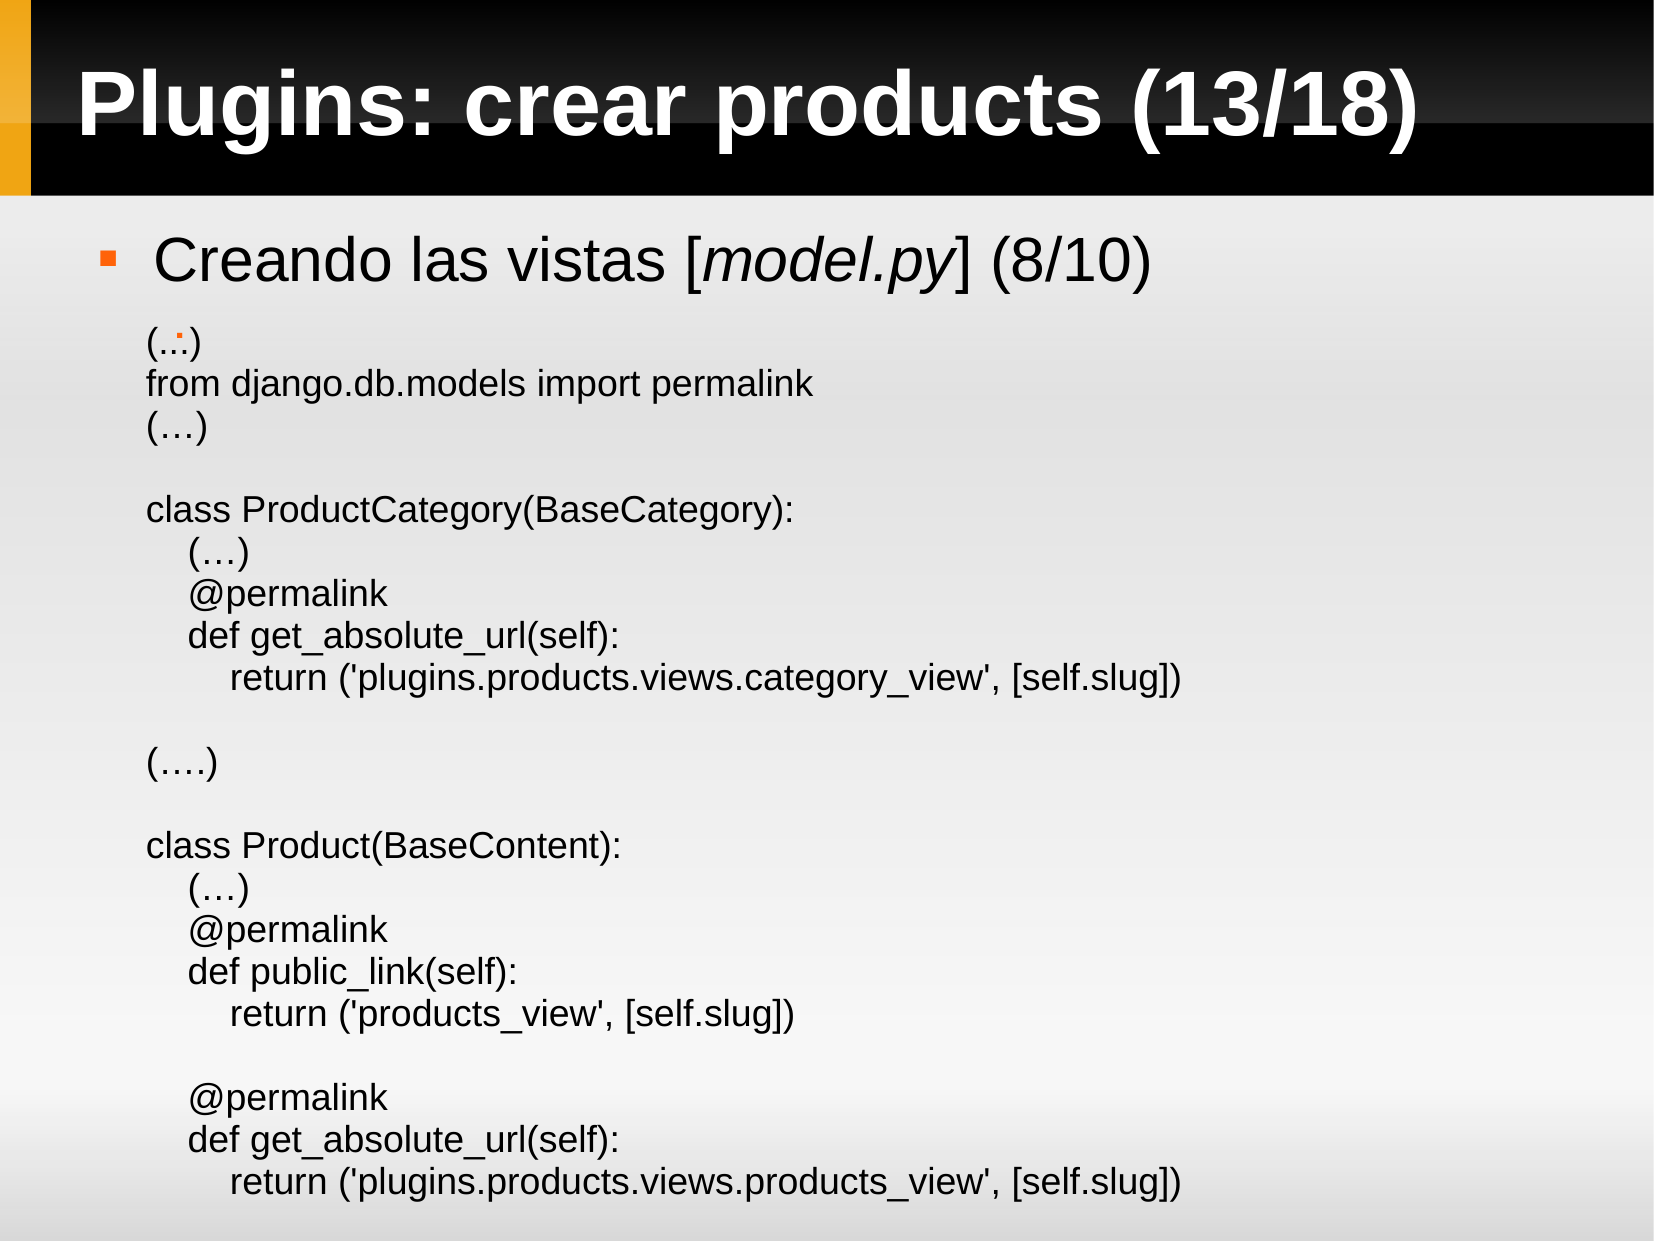

# Plugins: crear products (13/18)
Creando las vistas [model.py] (8/10)
(...)
from django.db.models import permalink
(…)
class ProductCategory(BaseCategory):
 (…)
 @permalink
 def get_absolute_url(self):
 return ('plugins.products.views.category_view', [self.slug])
(….)
class Product(BaseContent):
 (…)
 @permalink
 def public_link(self):
 return ('products_view', [self.slug])
 @permalink
 def get_absolute_url(self):
 return ('plugins.products.views.products_view', [self.slug])